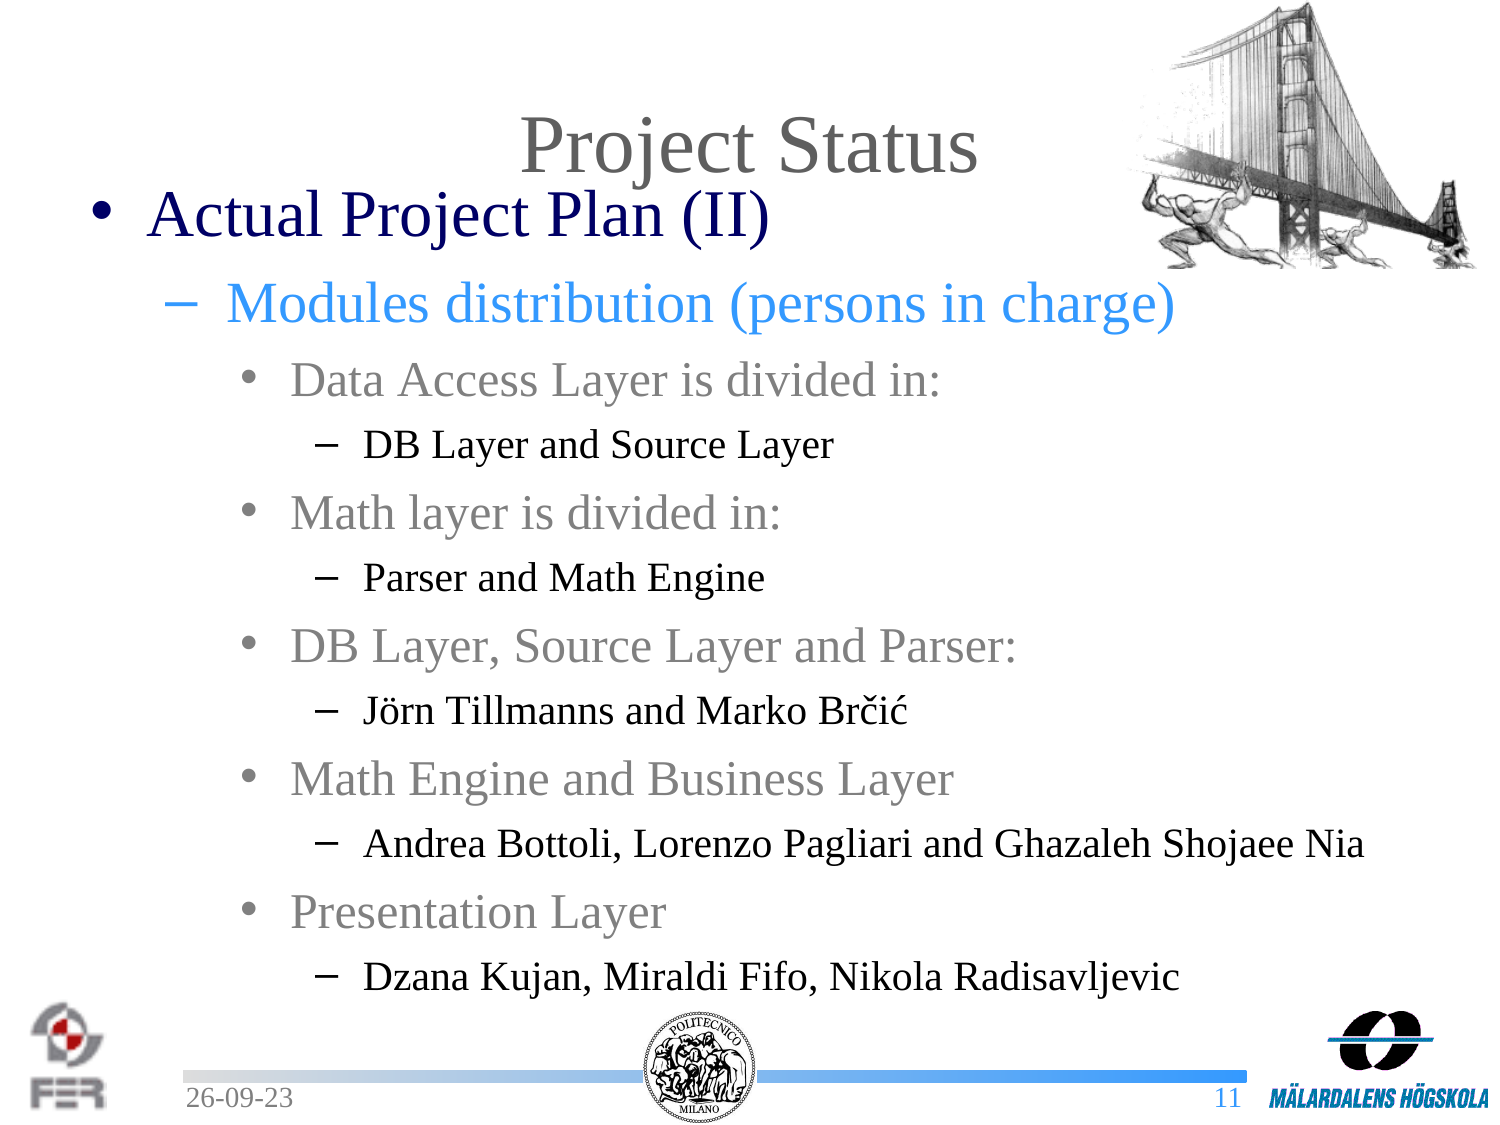

# Project Status
Actual Project Plan (II)
 Modules distribution (persons in charge)
 Data Access Layer is divided in:
 DB Layer and Source Layer
 Math layer is divided in:
 Parser and Math Engine
 DB Layer, Source Layer and Parser:
 Jörn Tillmanns and Marko Brčić
 Math Engine and Business Layer
 Andrea Bottoli, Lorenzo Pagliari and Ghazaleh Shojaee Nia
 Presentation Layer
 Dzana Kujan, Miraldi Fifo, Nikola Radisavljevic
26-08-21